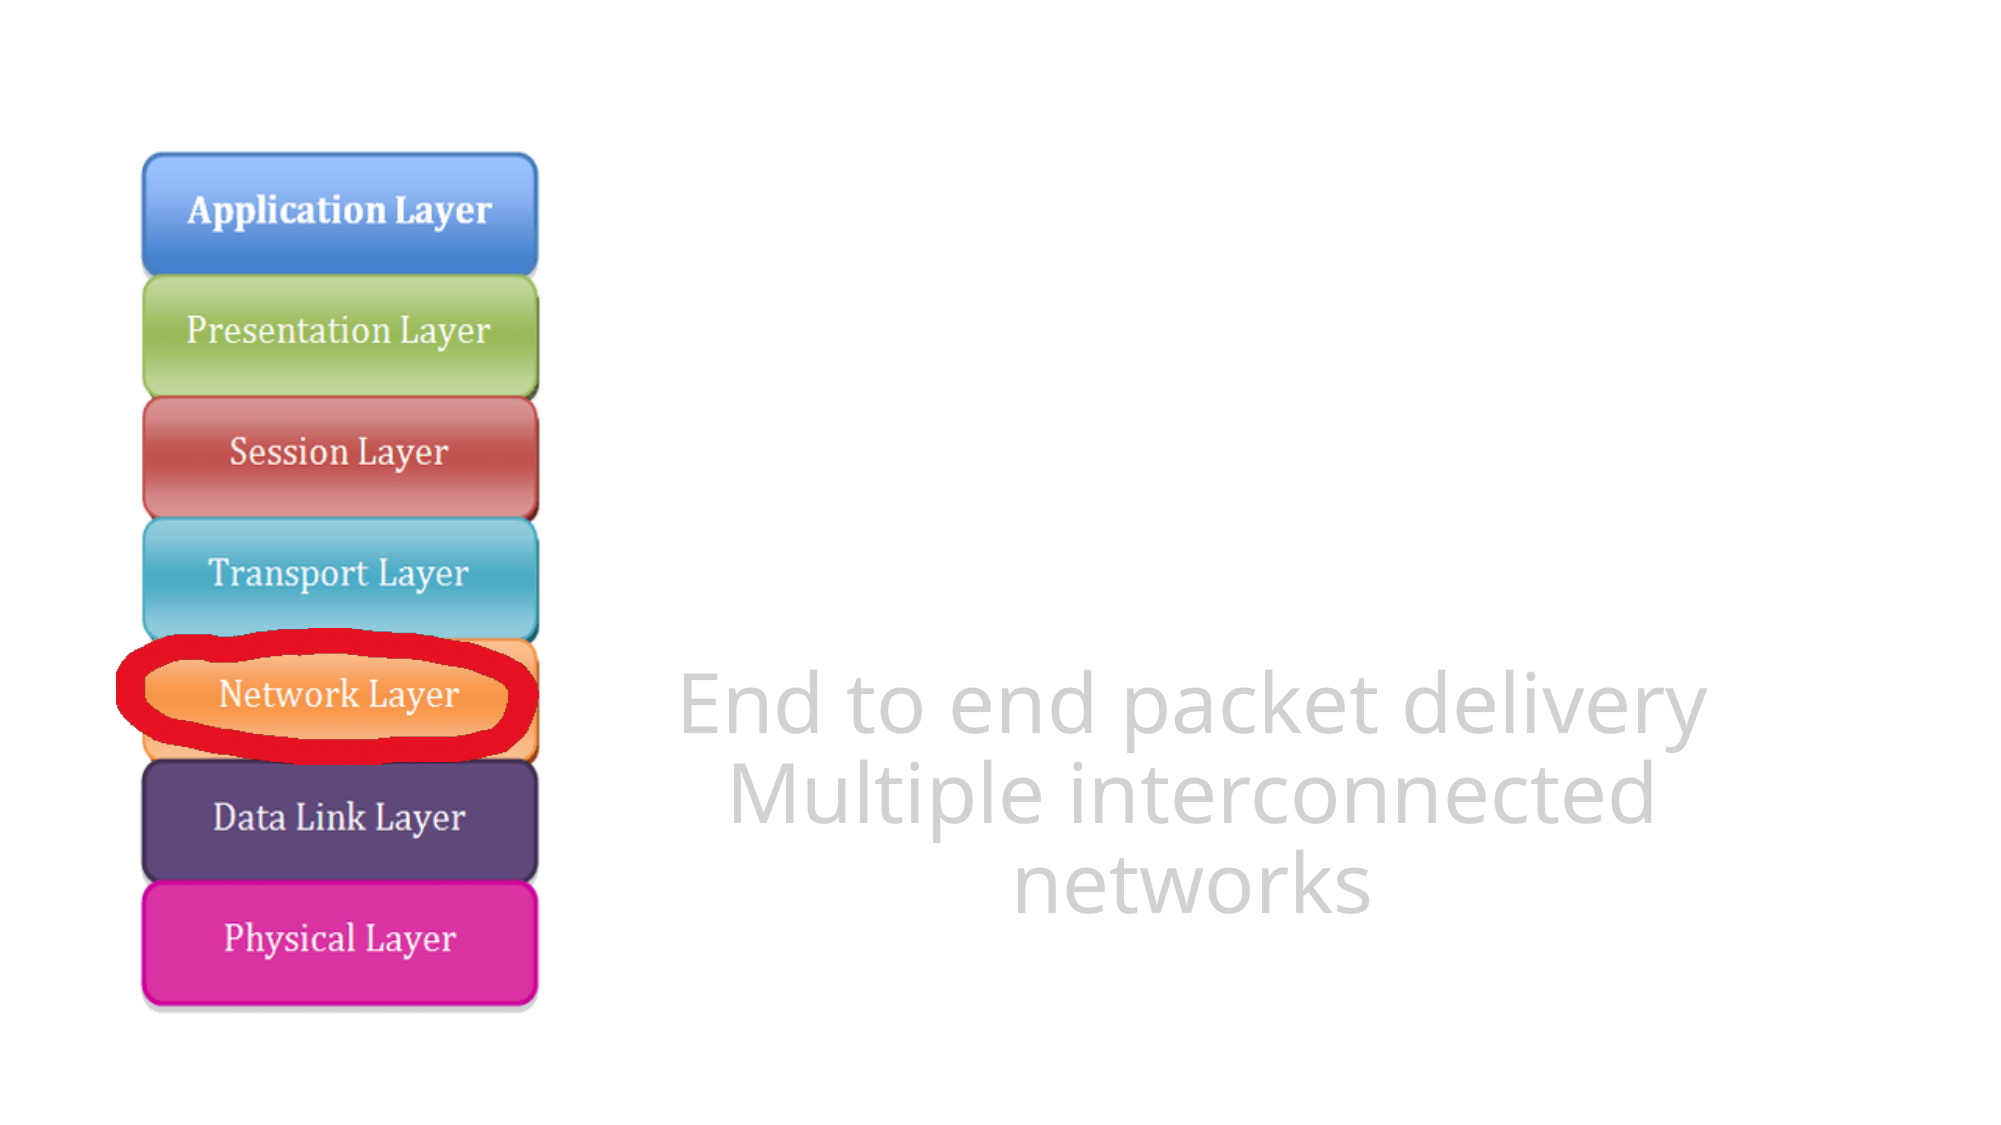

# Network Layer
End to end packet delivery
Multiple interconnected networks